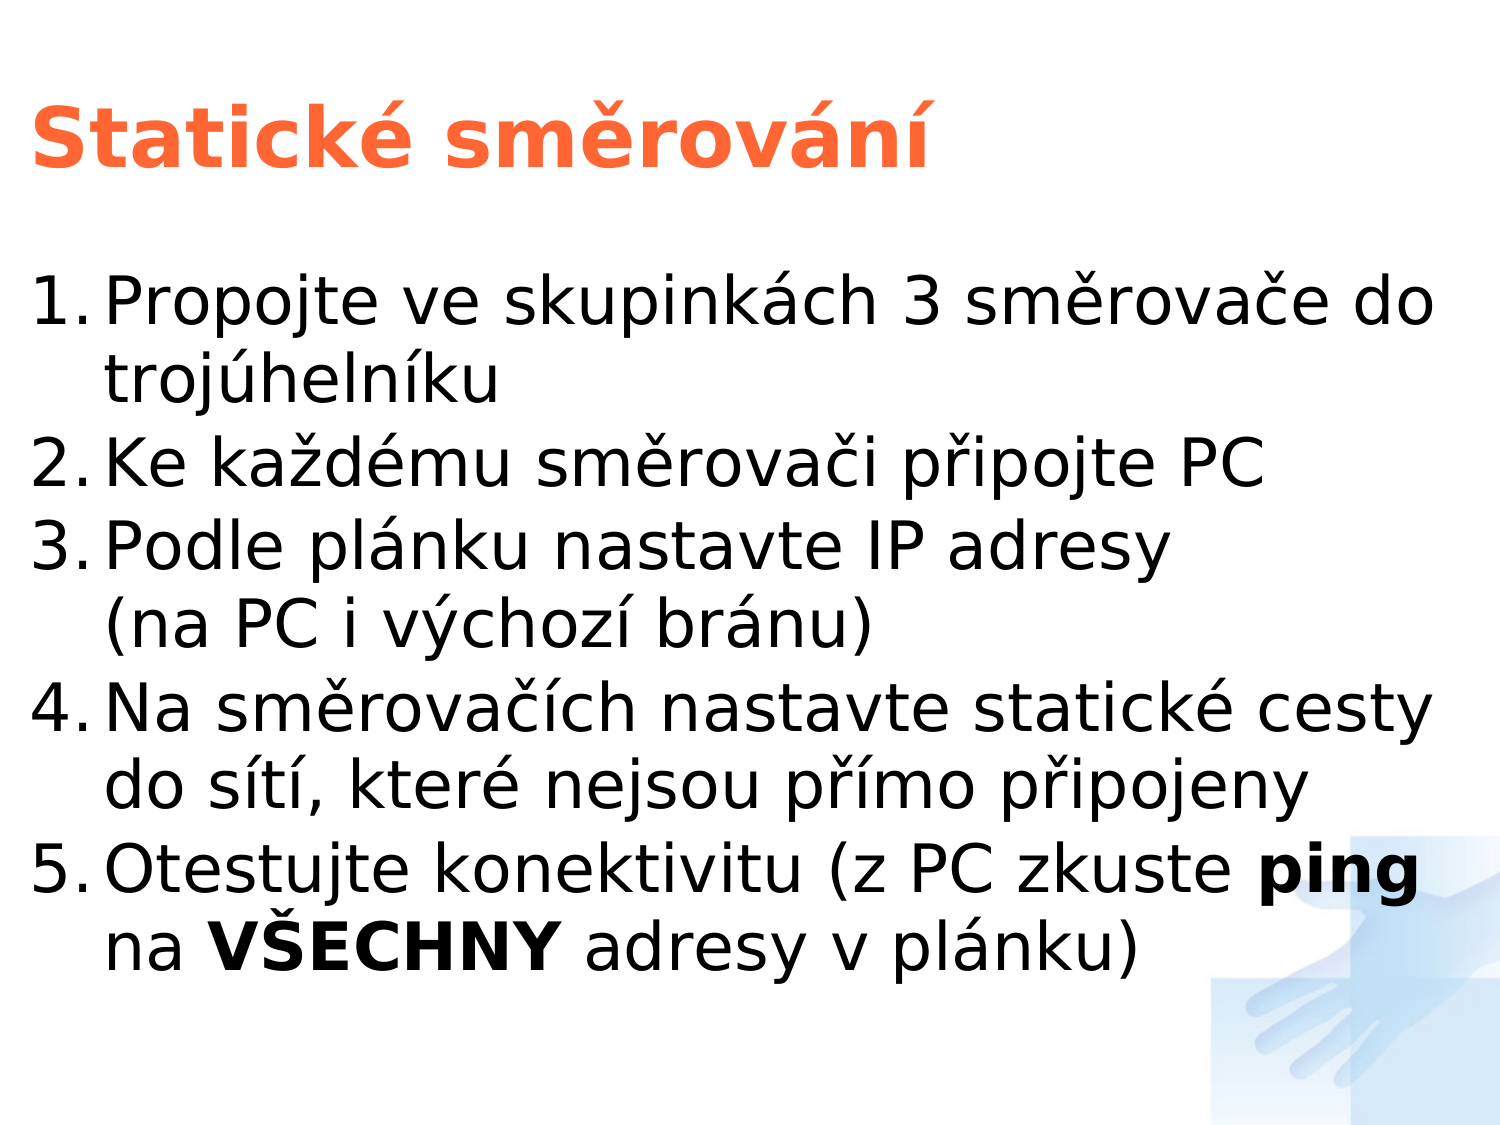

# Statické směrování
Propojte ve skupinkách 3 směrovače do trojúhelníku
Ke každému směrovači připojte PC
Podle plánku nastavte IP adresy
(na PC i výchozí bránu)
Na směrovačích nastavte statické cesty do sítí, které nejsou přímo připojeny
Otestujte konektivitu (z PC zkuste ping na VŠECHNY adresy v plánku)